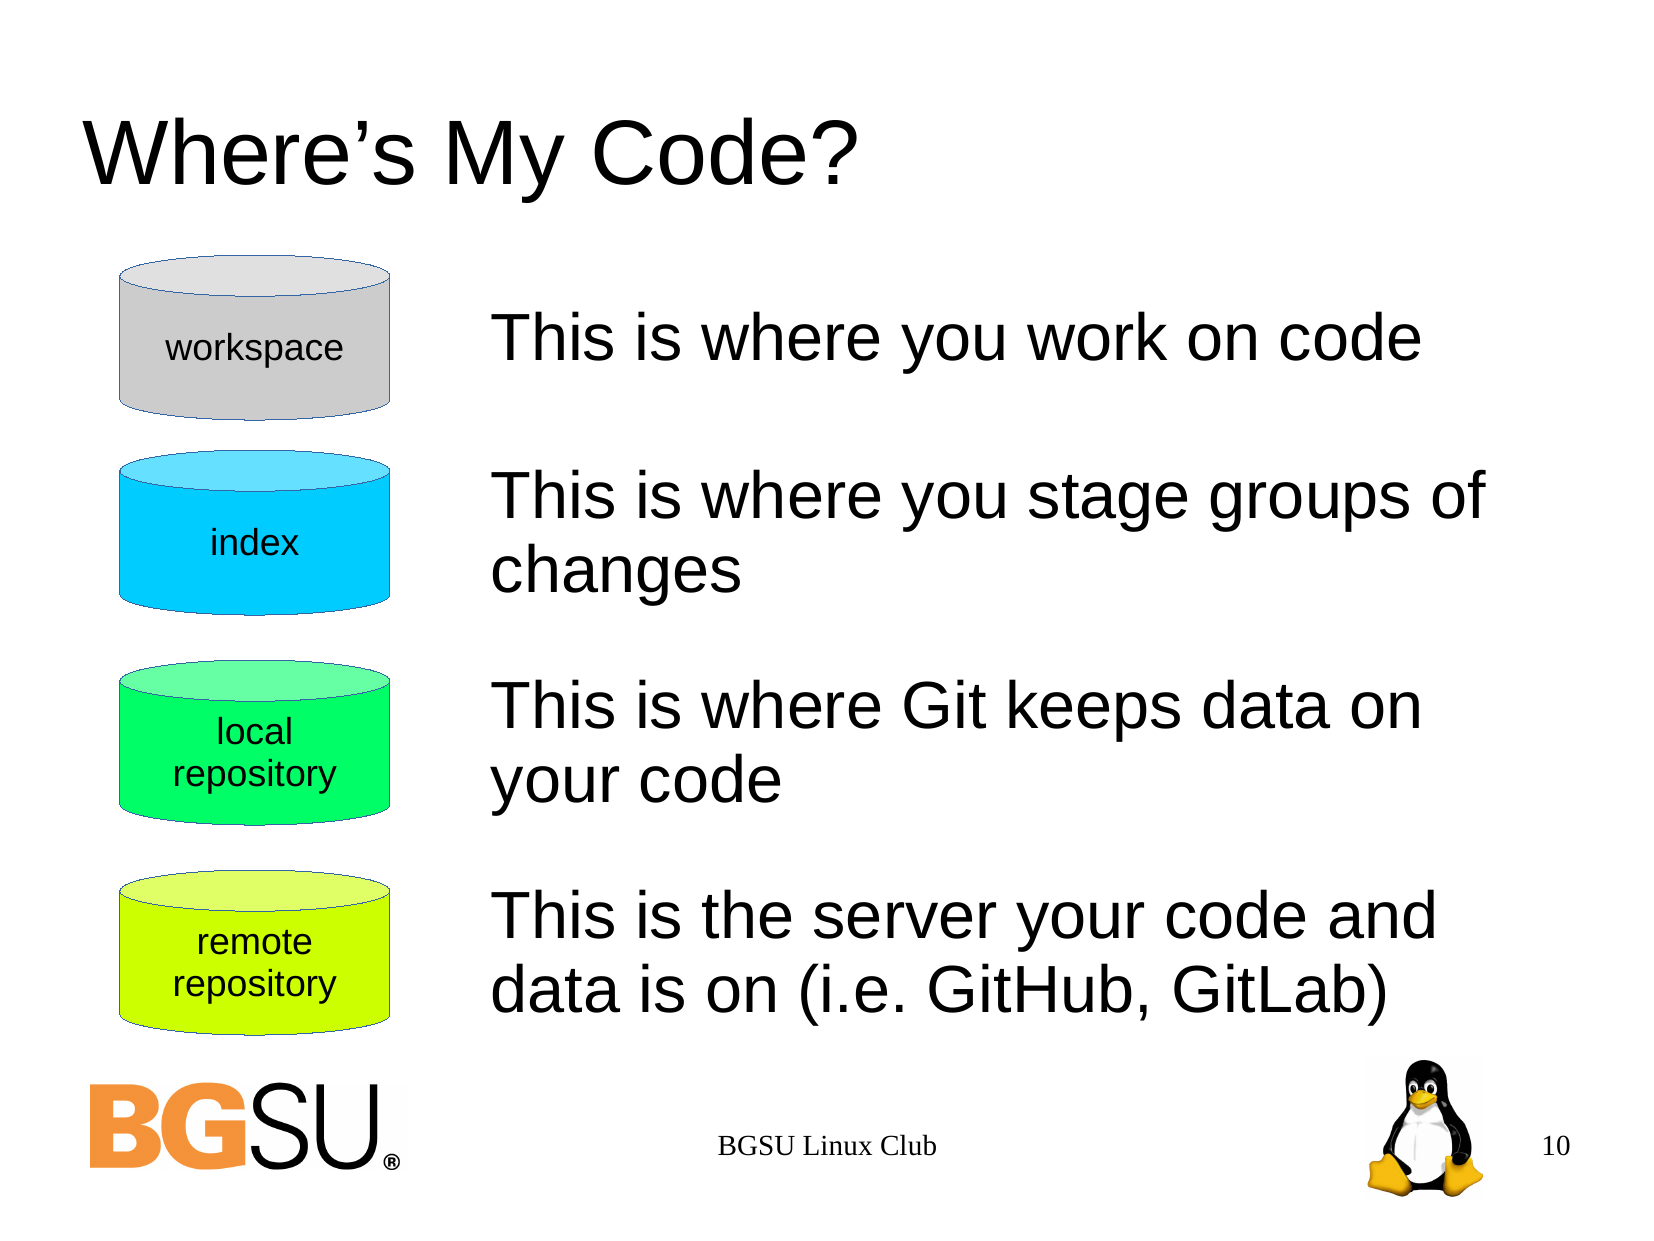

# Where’s My Code?
workspace
This is where you work on code
This is where you stage groups of changes
index
This is where Git keeps data on your code
local
repository
remote
repository
This is the server your code and data is on (i.e. GitHub, GitLab)
BGSU Linux Club
10